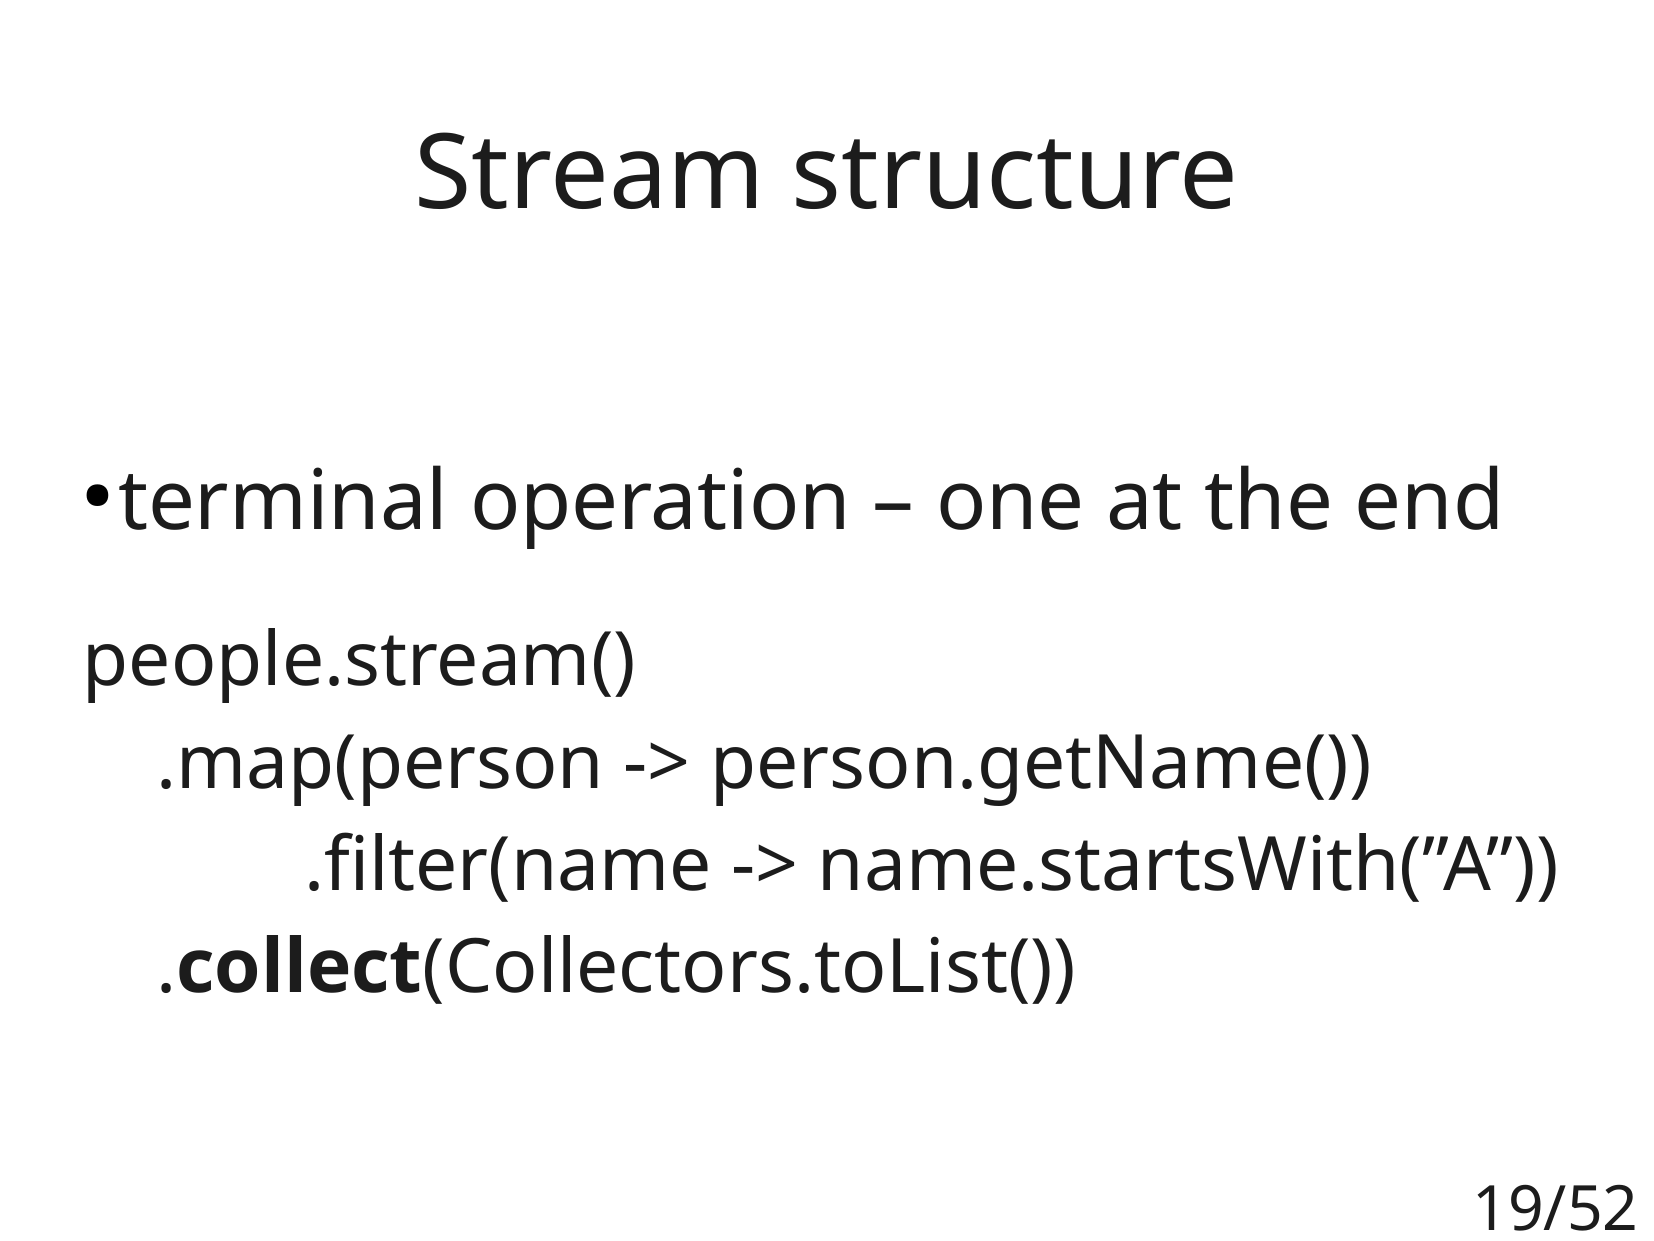

# Stream structure
terminal operation – one at the end
people.stream()
	.map(person -> person.getName()) 		.filter(name -> name.startsWith(”A”))
	.collect(Collectors.toList())